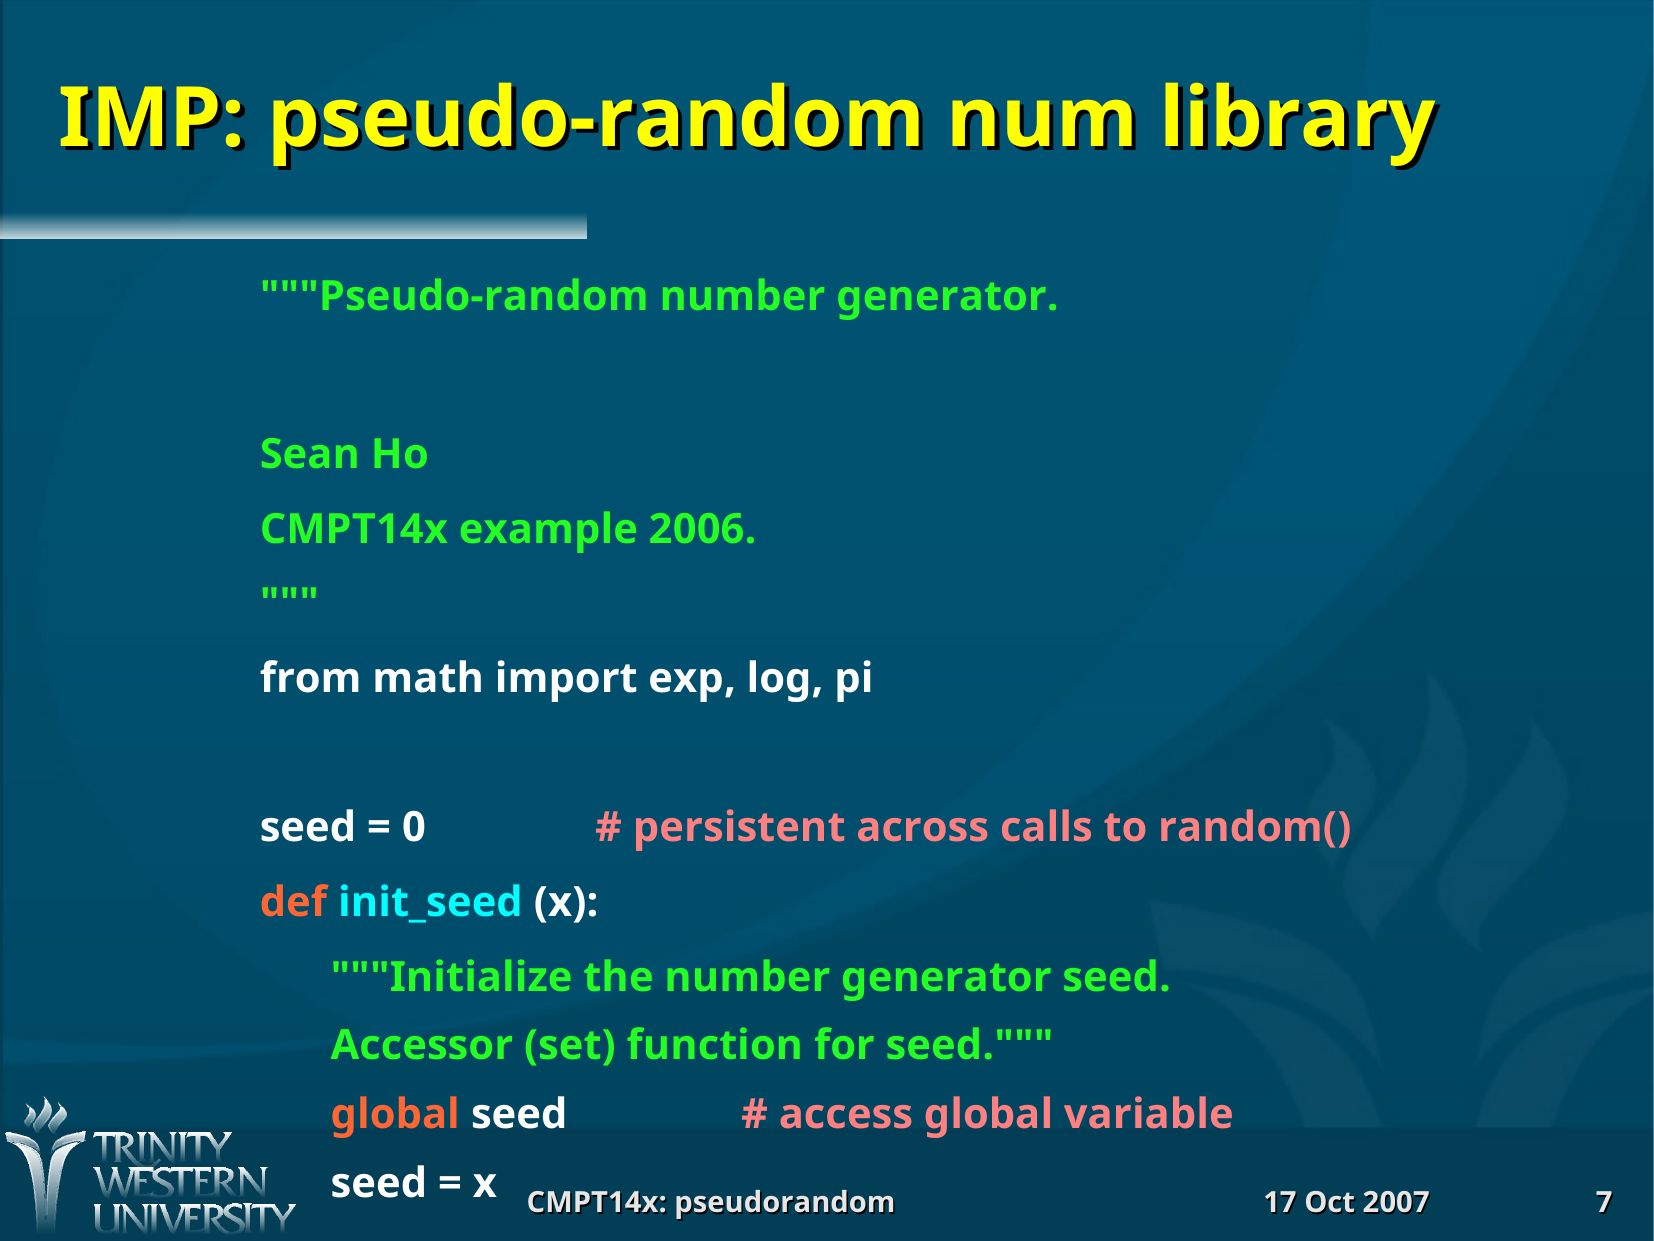

# IMP: pseudo-random num library
"""Pseudo-random number generator.
Sean Ho
CMPT14x example 2006.
"""
from math import exp, log, pi
seed = 0			# persistent across calls to random()
def init_seed (x):
"""Initialize the number generator seed.
Accessor (set) function for seed."""
global seed			# access global variable
seed = x
CMPT14x: pseudorandom
17 Oct 2007
7